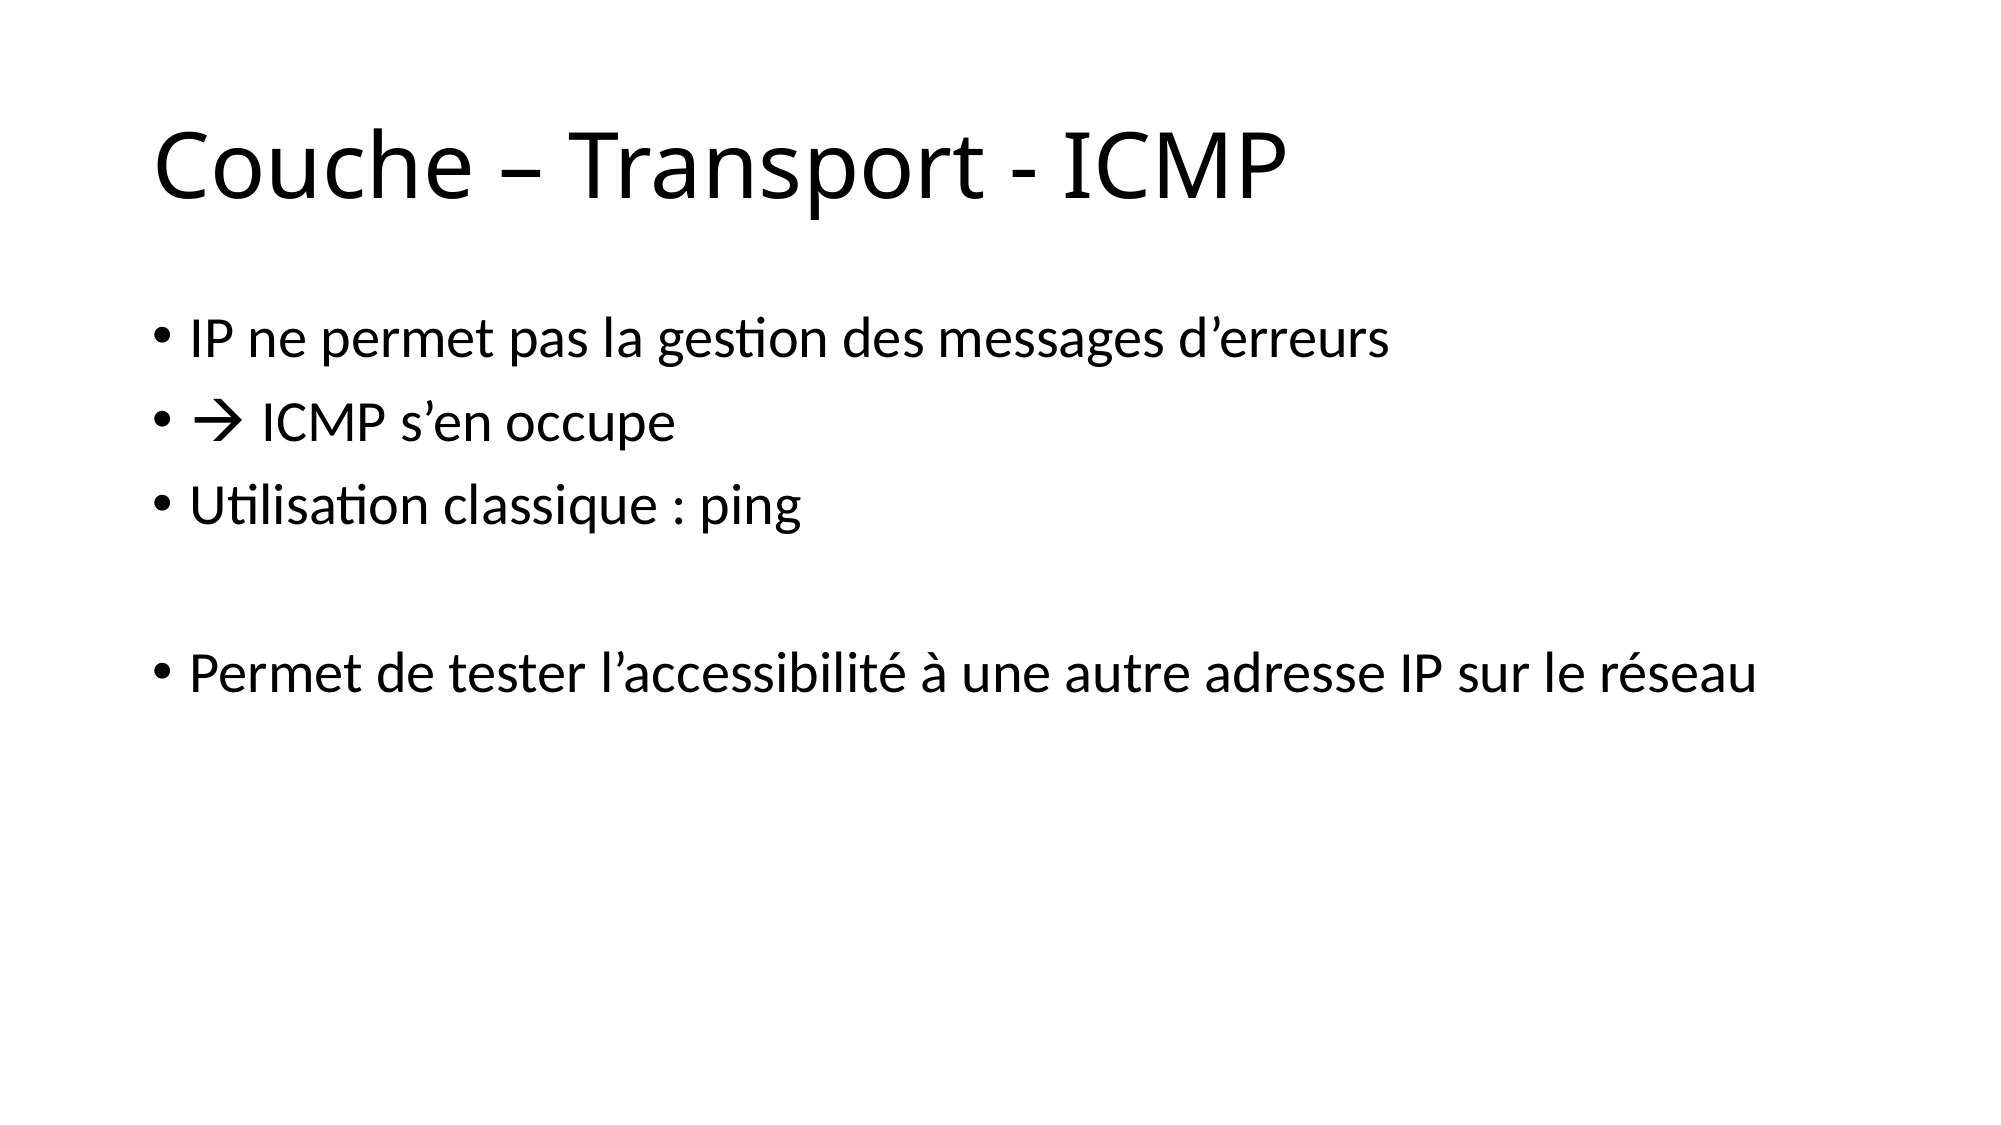

# Couche – Transport - ICMP
IP ne permet pas la gestion des messages d’erreurs
 ICMP s’en occupe
Utilisation classique : ping
Permet de tester l’accessibilité à une autre adresse IP sur le réseau